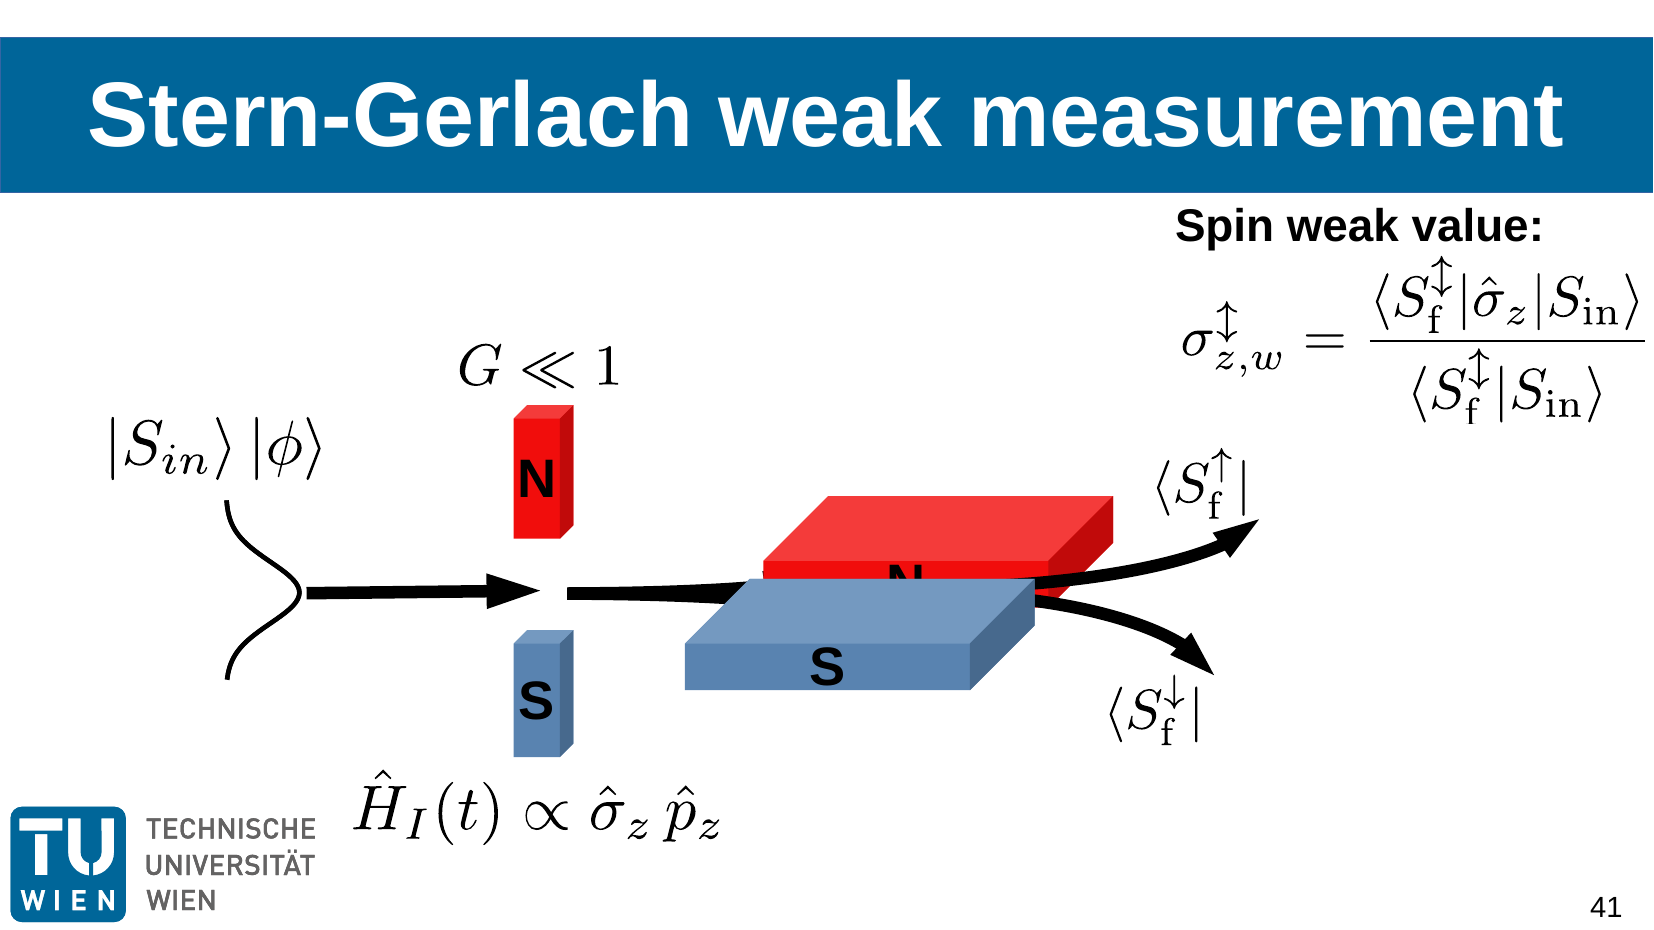

# Stern-Gerlach weak measurement
Spin weak value:
N
N
S
S